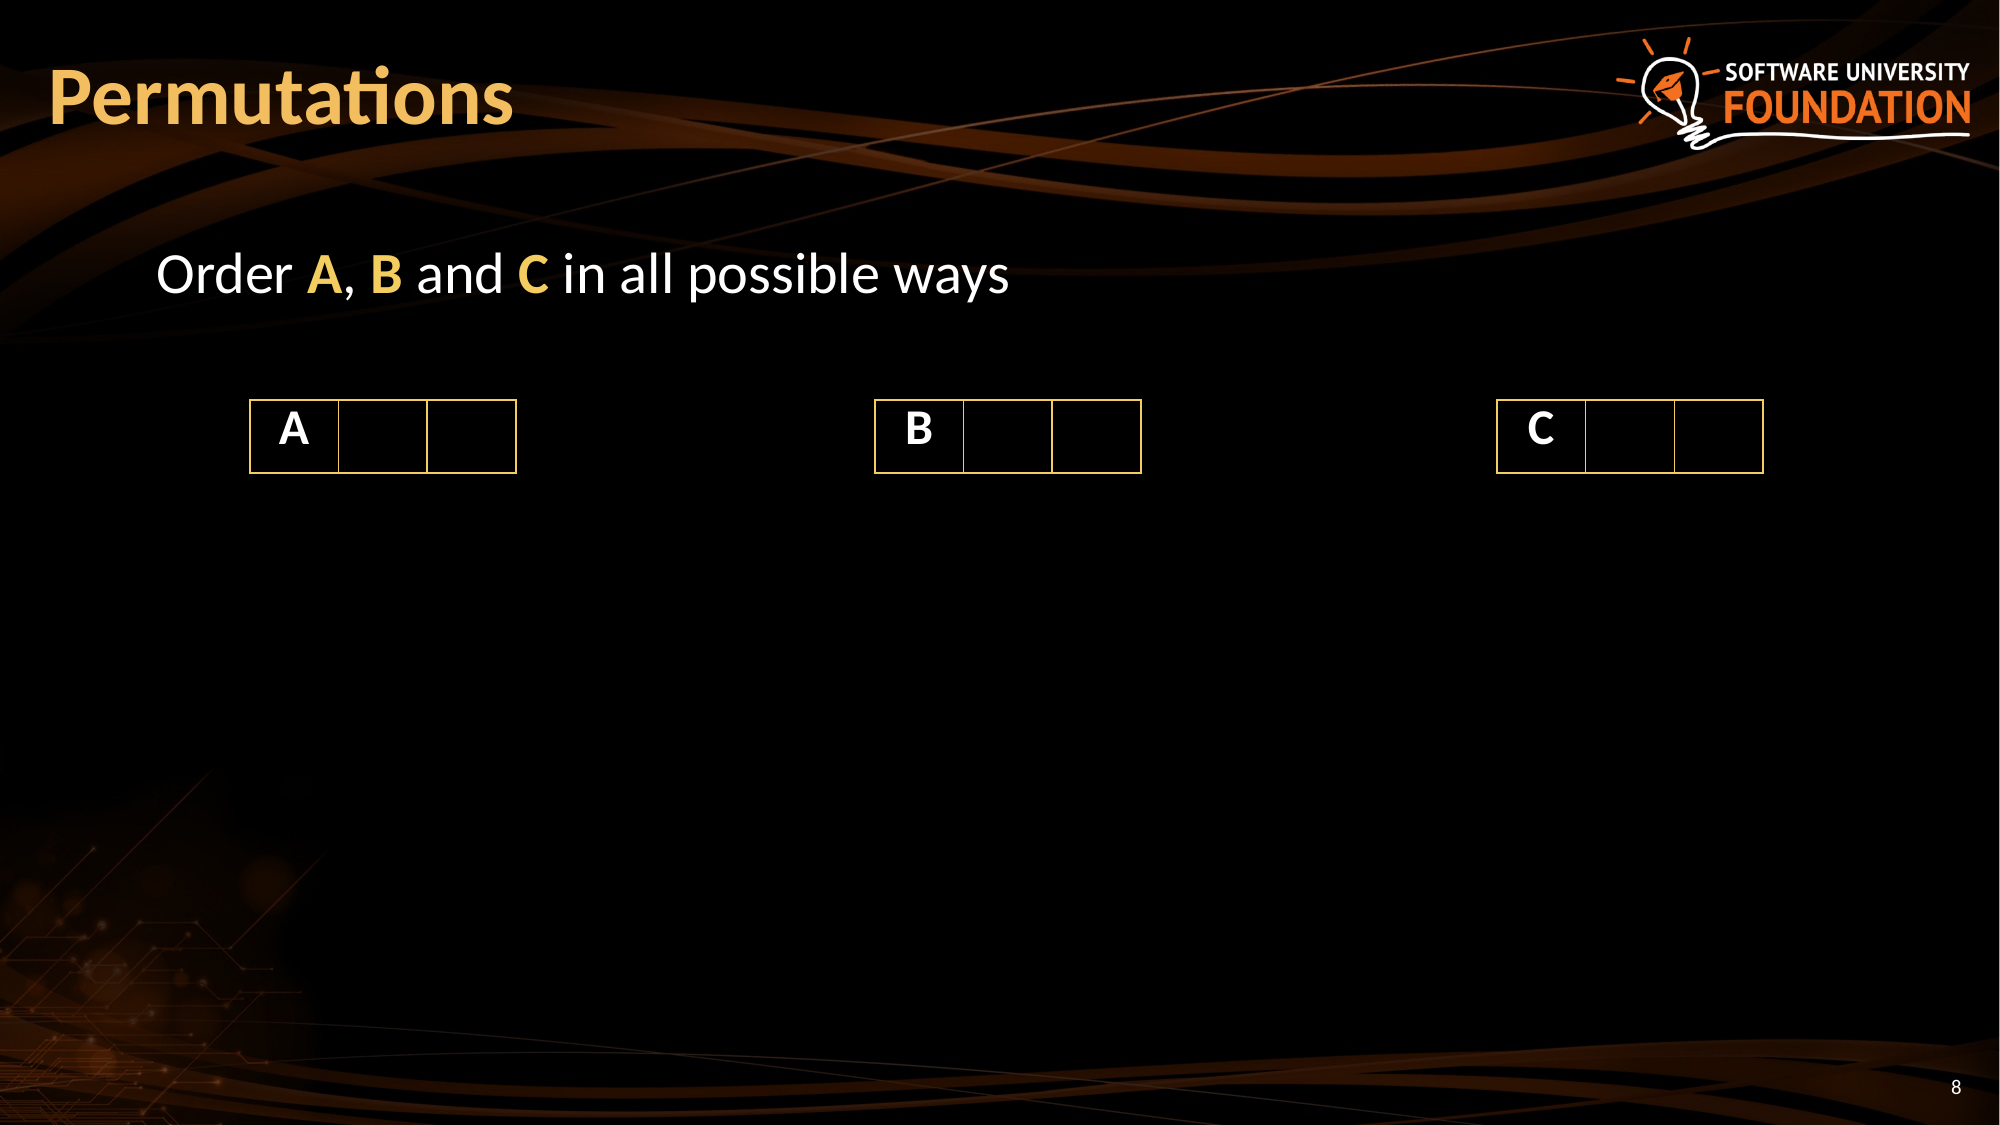

# Permutations
Order A, B and C in all possible ways
| A | | |
| --- | --- | --- |
| B | | |
| --- | --- | --- |
| C | | |
| --- | --- | --- |